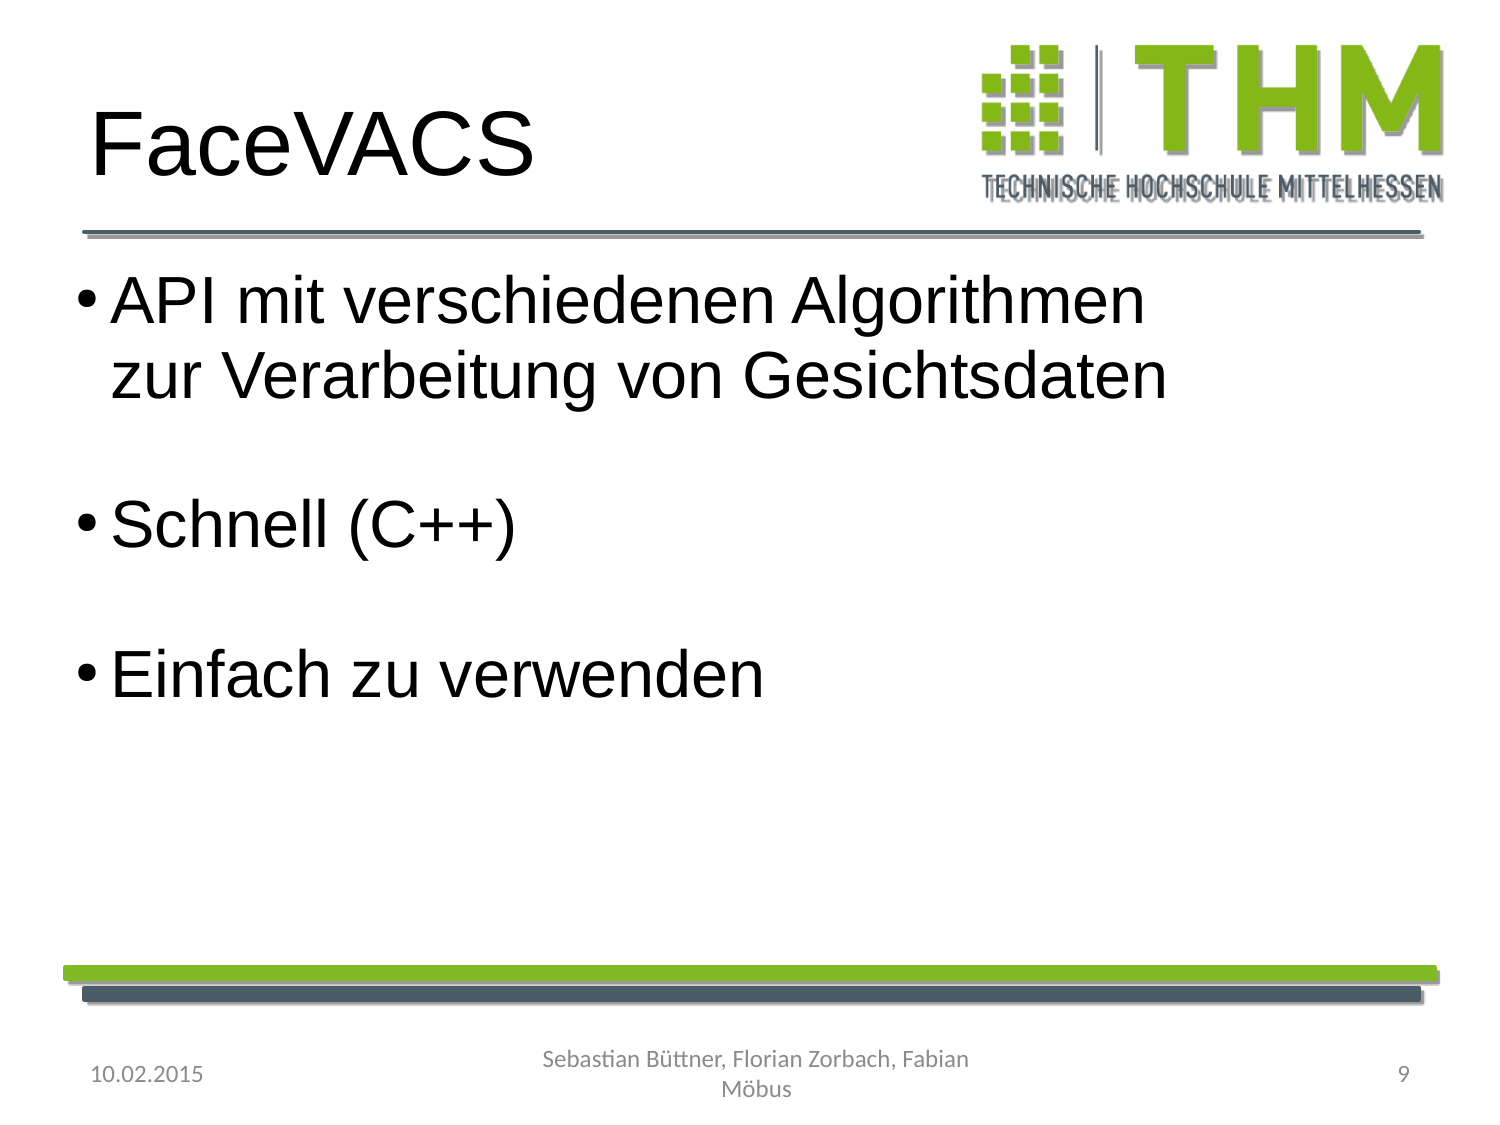

FaceVACS
# API mit verschiedenen Algorithmen
zur Verarbeitung von Gesichtsdaten
Schnell (C++)
Einfach zu verwenden
10.02.2015
Sebastian Büttner, Florian Zorbach, Fabian Möbus